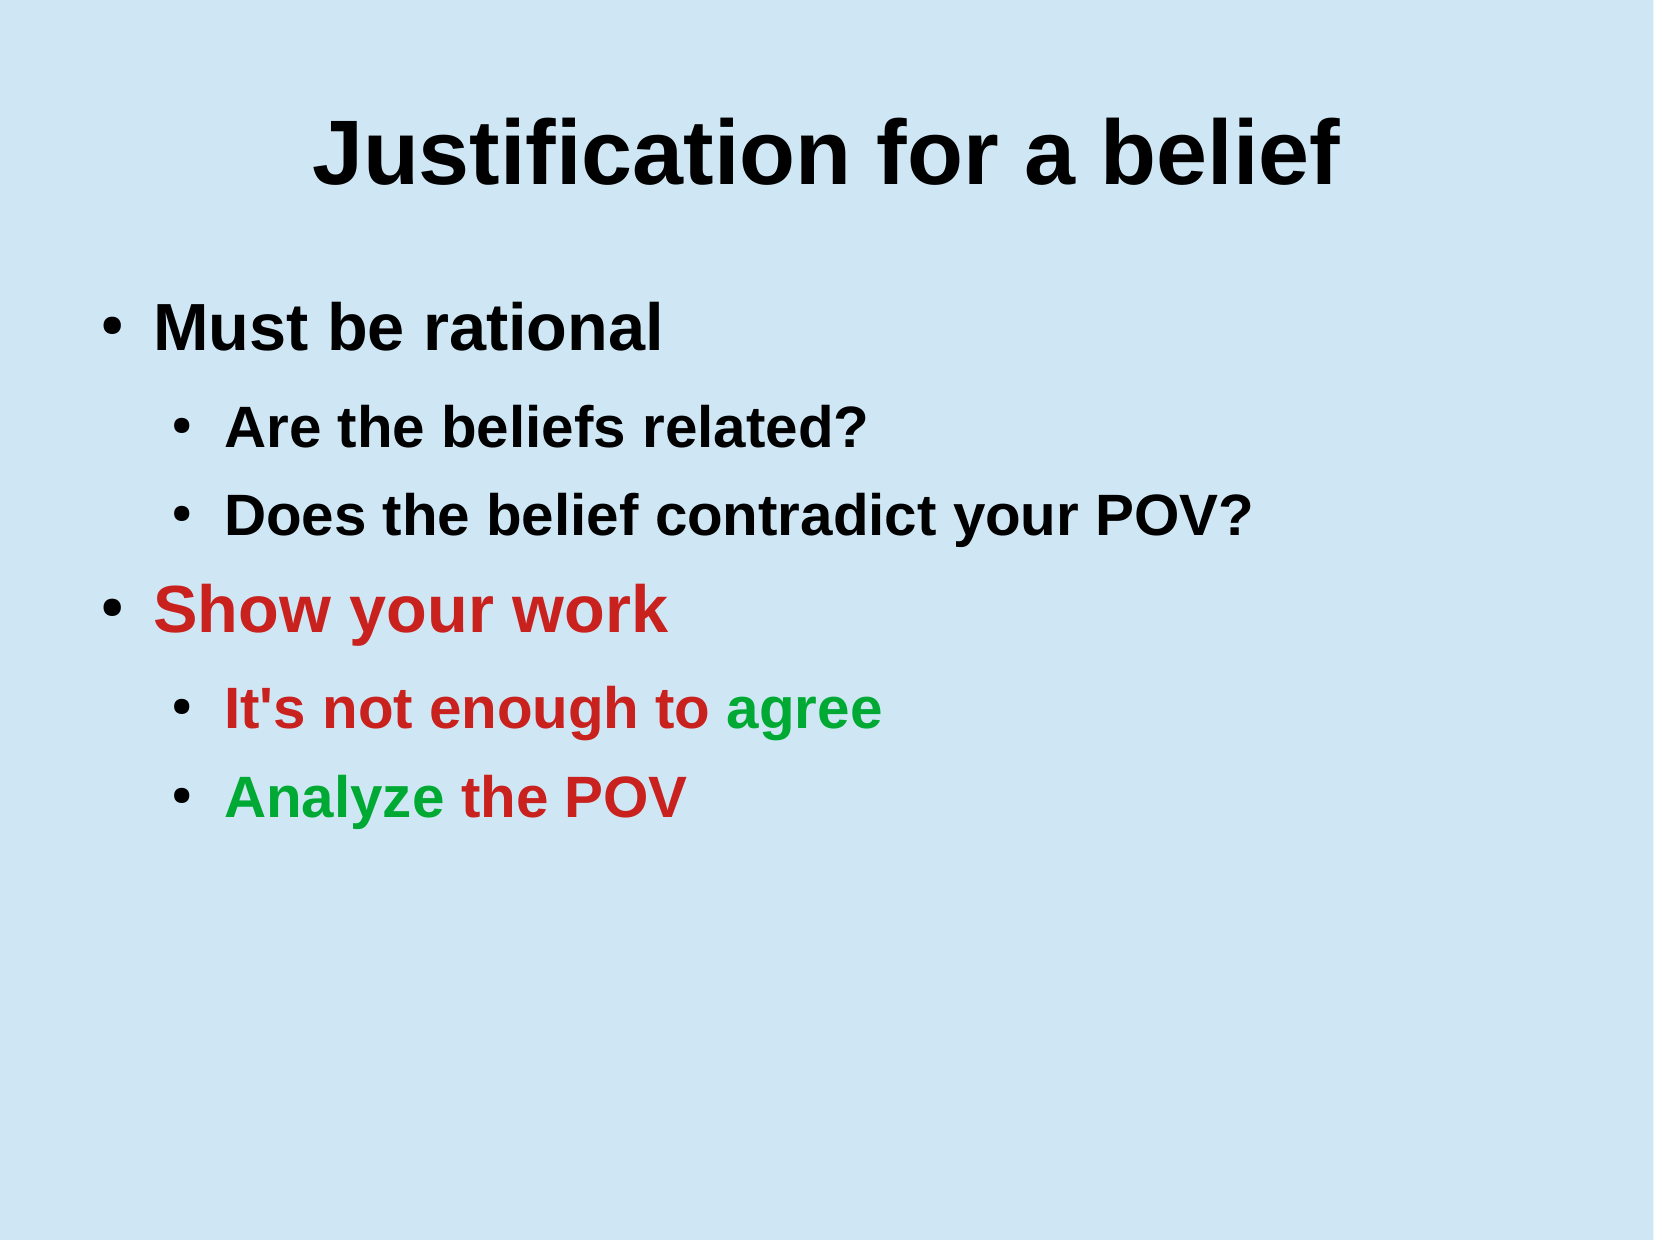

# Justification for a belief
Must be rational
Are the beliefs related?
Does the belief contradict your POV?
Show your work
It's not enough to agree
Analyze the POV